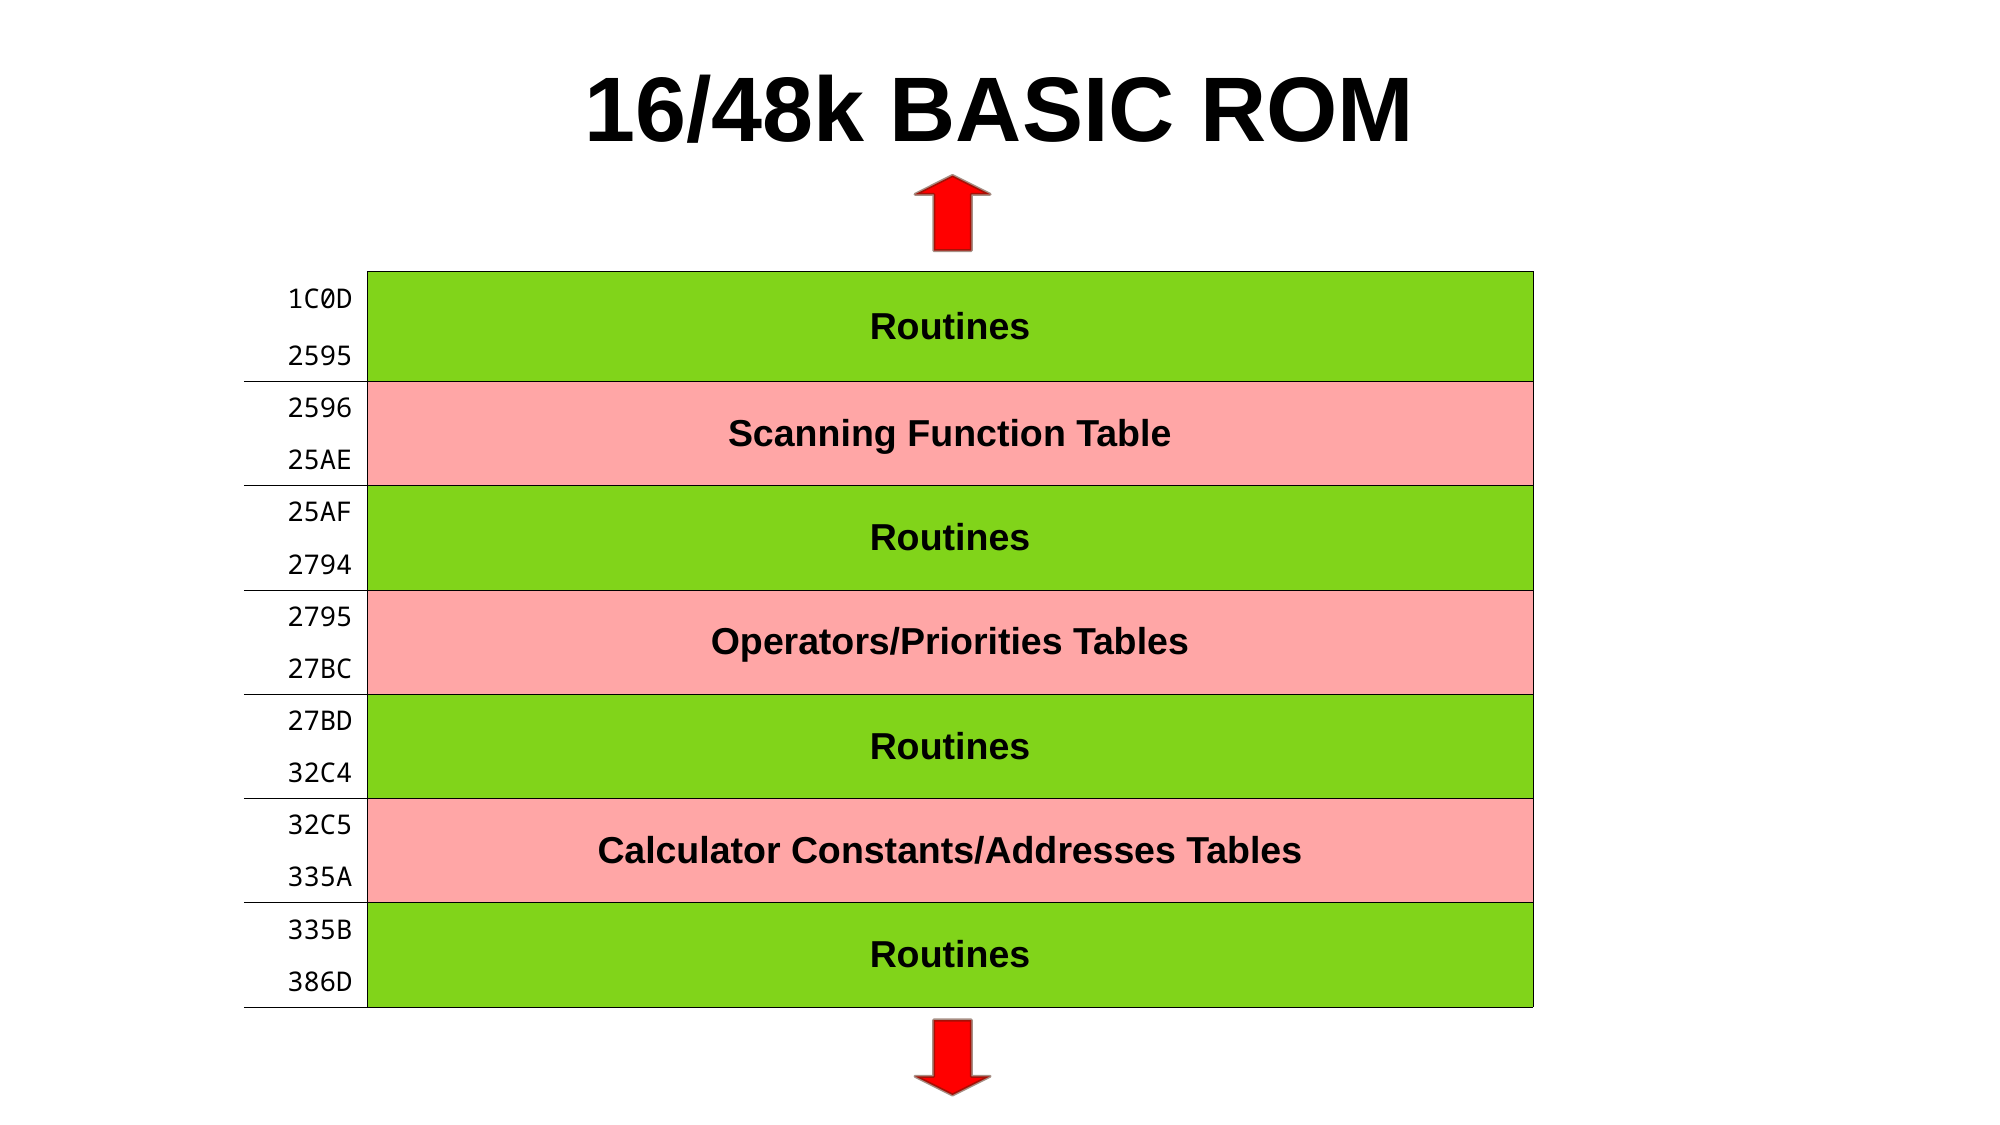

# 16/48k BASIC ROM
| 1C0D | Routines |
| --- | --- |
| 2595 | |
| 2596 | Scanning Function Table |
| 25AE | |
| 25AF | Routines |
| 2794 | |
| 2795 | Operators/Priorities Tables |
| 27BC | |
| 27BD | Routines |
| 32C4 | |
| 32C5 | Calculator Constants/Addresses Tables |
| 335A | |
| 335B | Routines |
| 386D | |